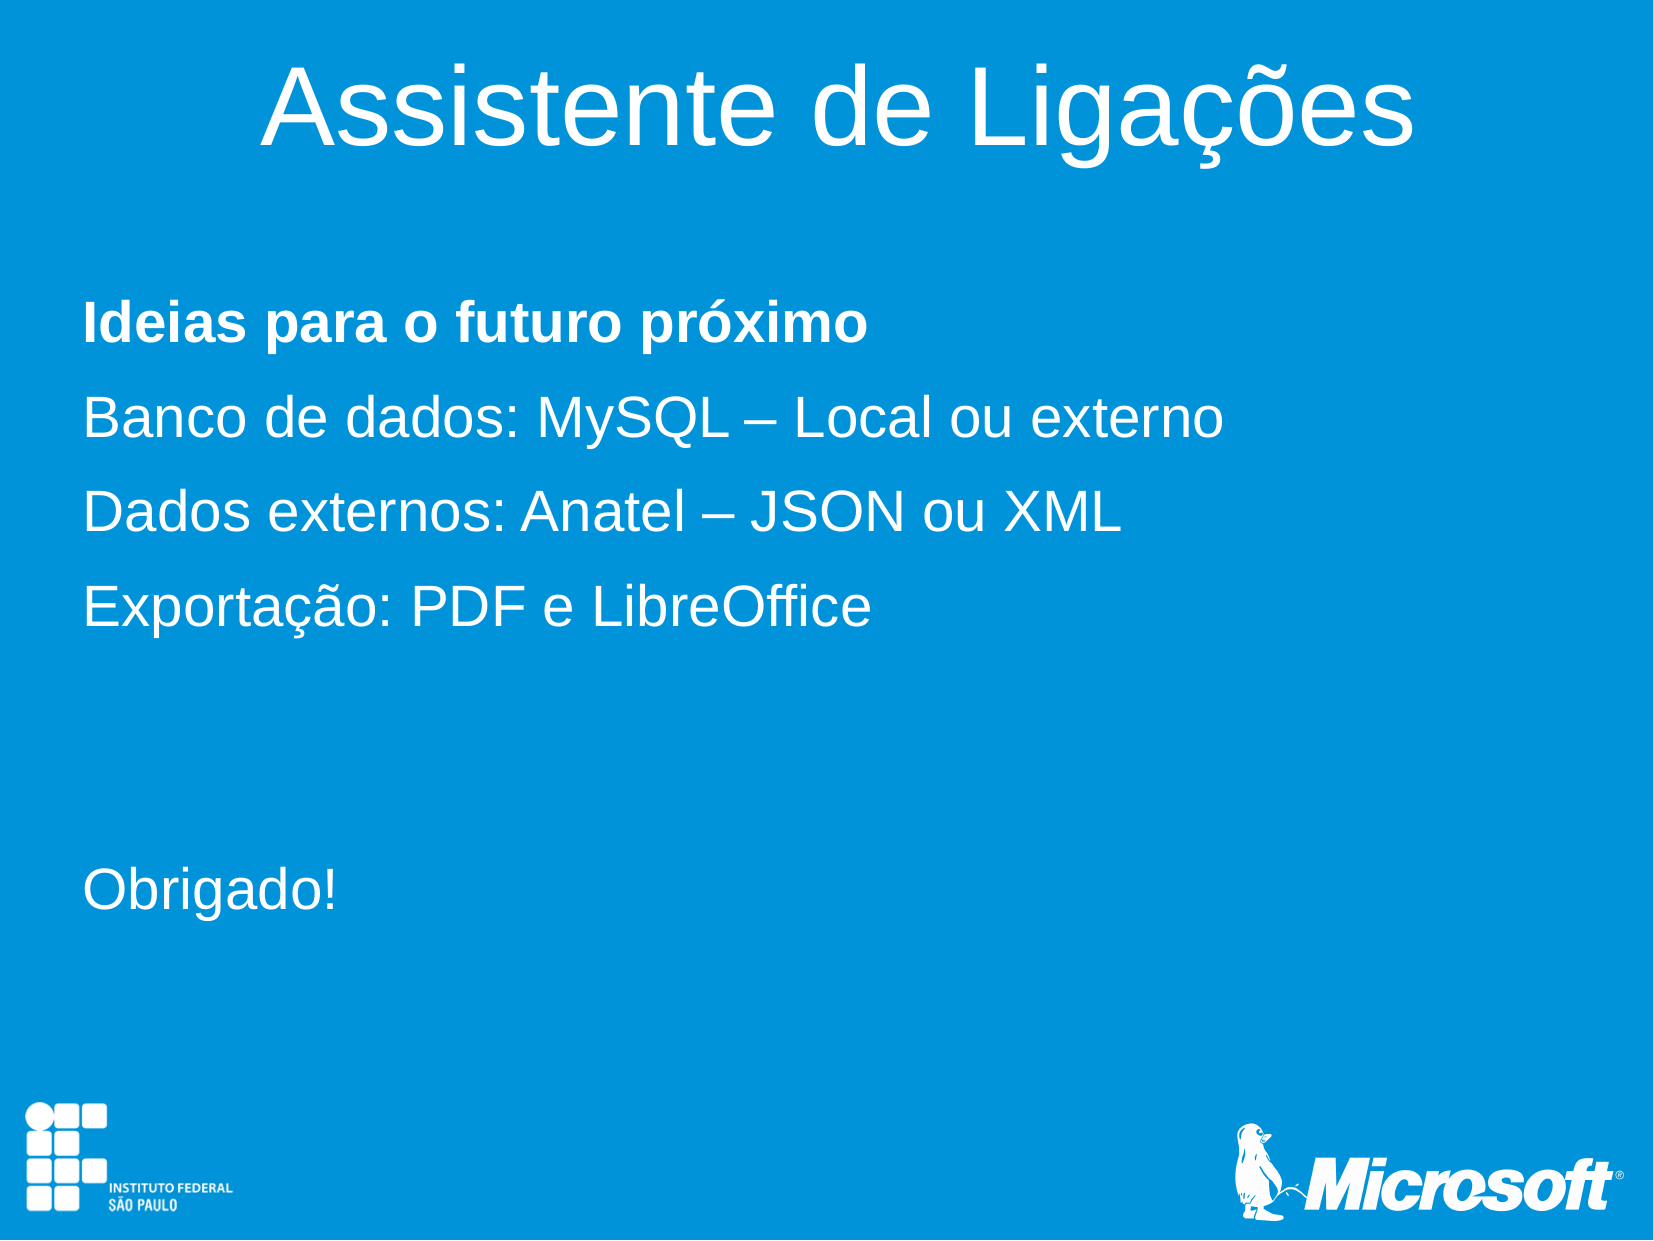

Assistente de Ligações
# Ideias para o futuro próximo
Banco de dados: MySQL – Local ou externo
Dados externos: Anatel – JSON ou XML
Exportação: PDF e LibreOffice
Obrigado!